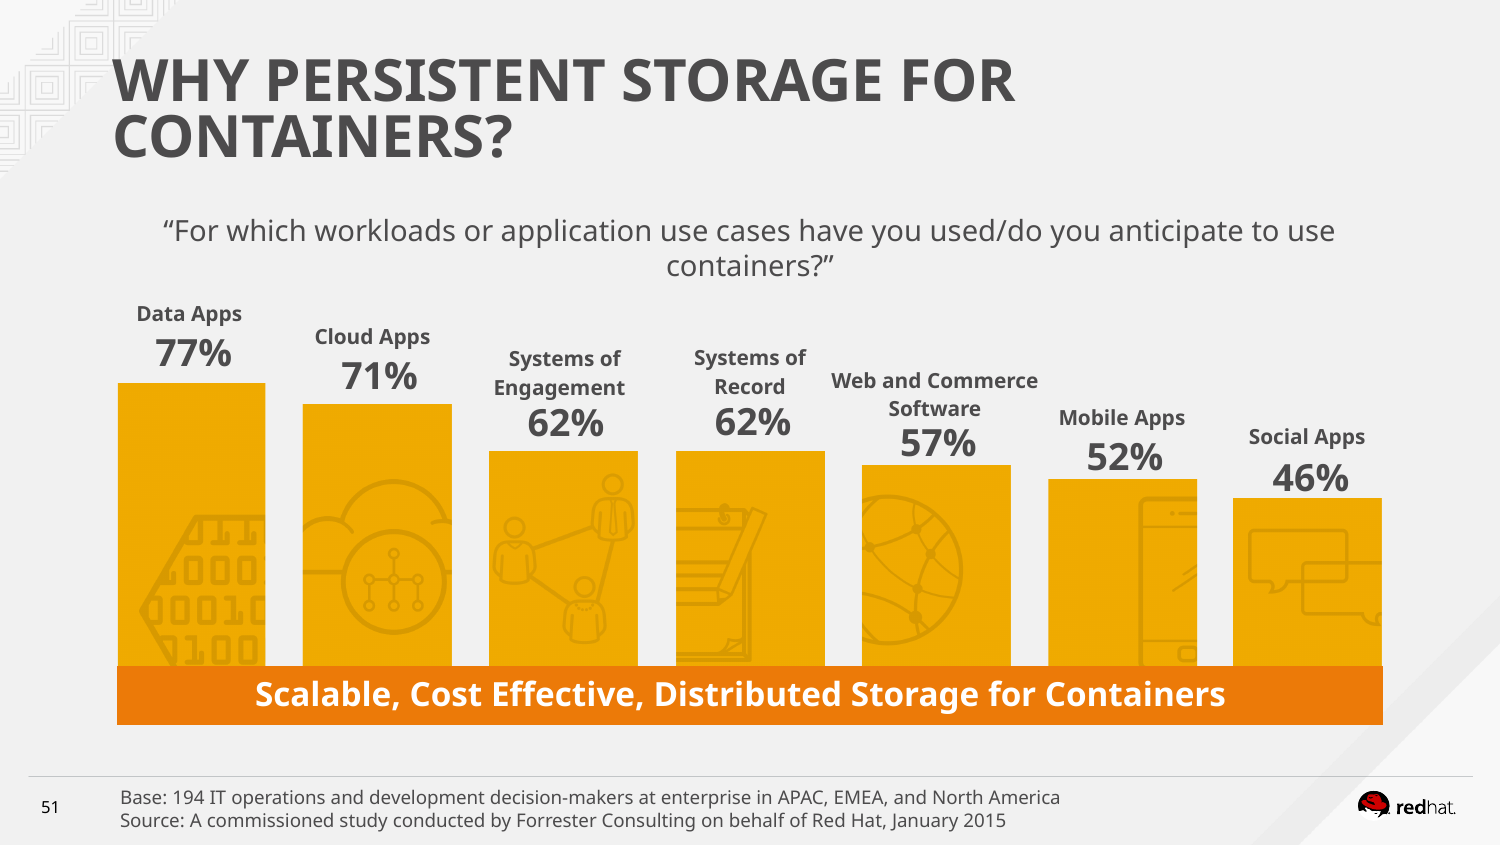

# WHY PERSISTENT STORAGE FOR CONTAINERS?
“For which workloads or application use cases have you used/do you anticipate to use containers?”
Data Apps
Cloud Apps
77%
Systems of
Record
 Systems of
Engagement
71%
Web and Commerce
Software
62%
62%
Mobile Apps
57%
Social Apps
52%
46%
Scalable, Cost Effective, Distributed Storage for Containers
Base: 194 IT operations and development decision-makers at enterprise in APAC, EMEA, and North America
Source: A commissioned study conducted by Forrester Consulting on behalf of Red Hat, January 2015